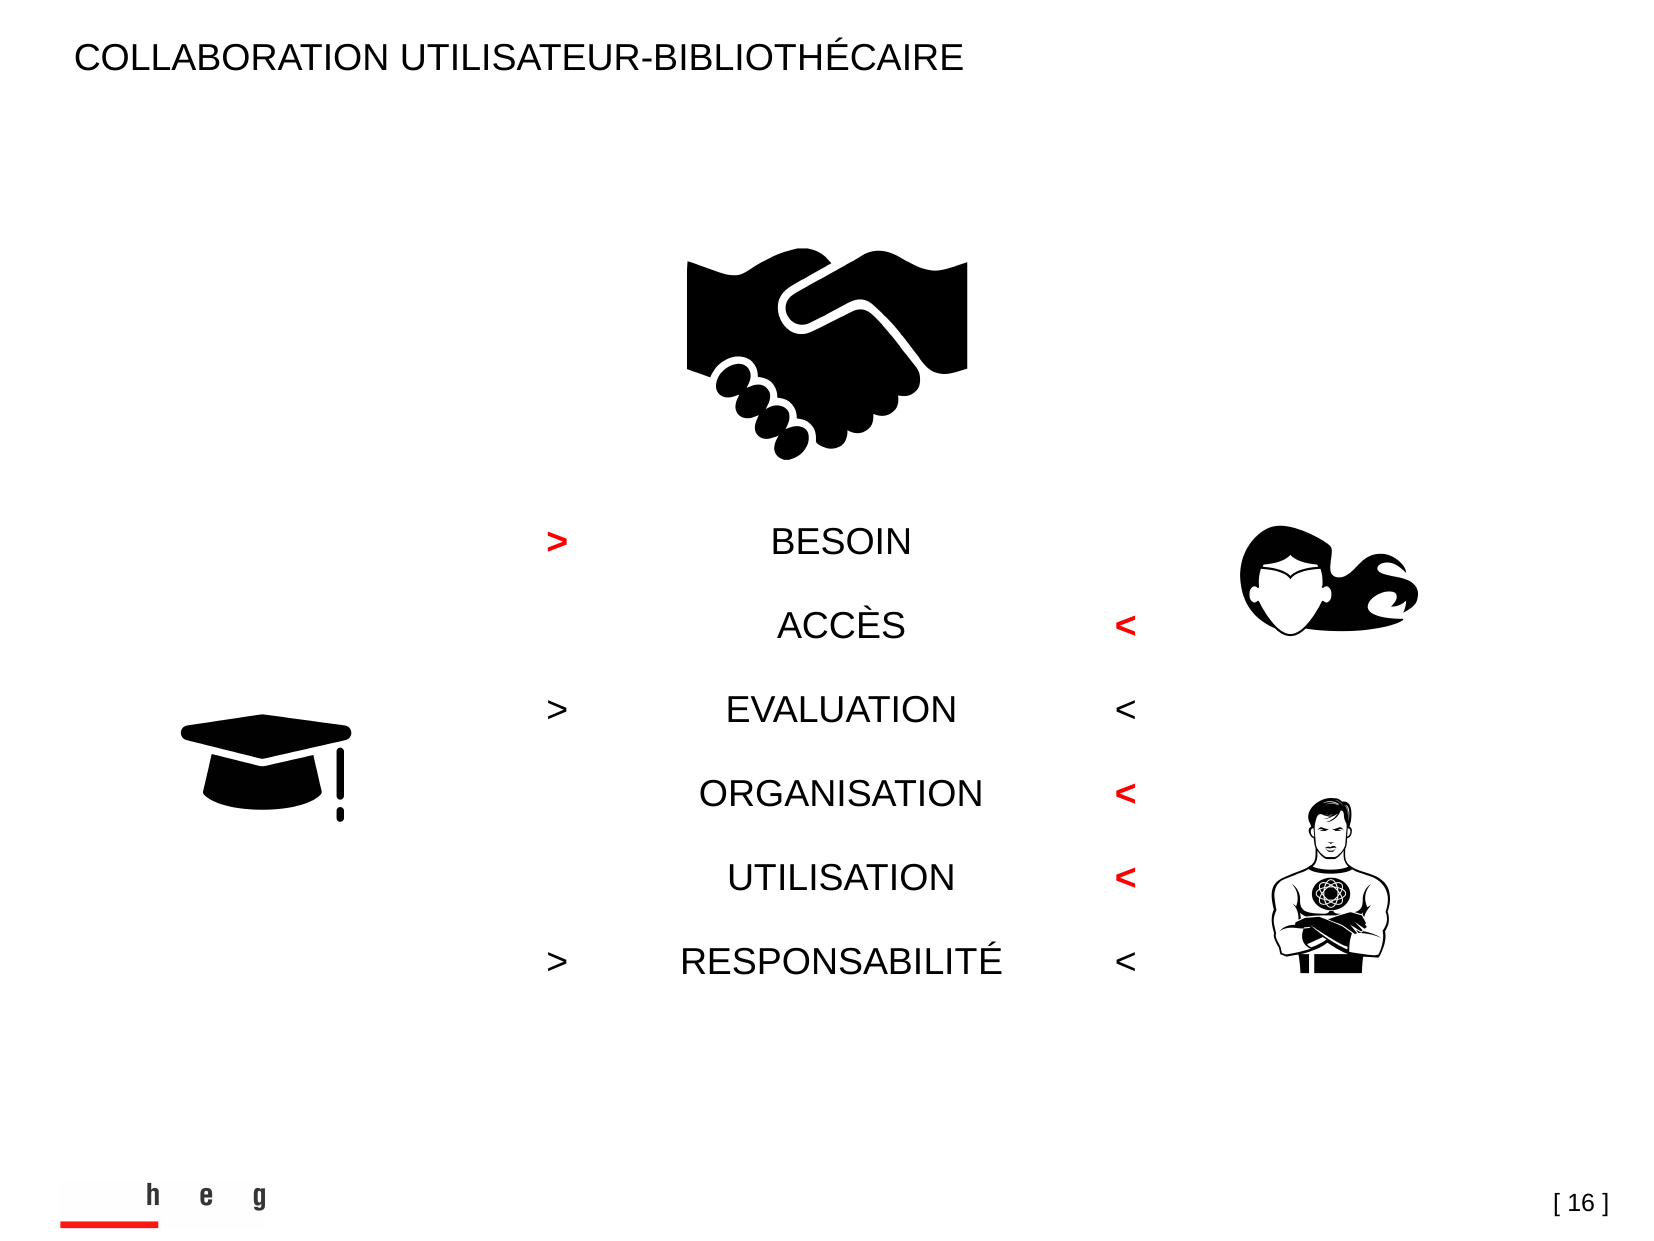

COLLABORATION UTILISATEUR-BIBLIOTHÉCAIRE
	>	BESOIN
		ACCÈS	<
	>	EVALUATION	<
		ORGANISATION	<
		UTILISATION	<
	>	RESPONSABILITÉ	<